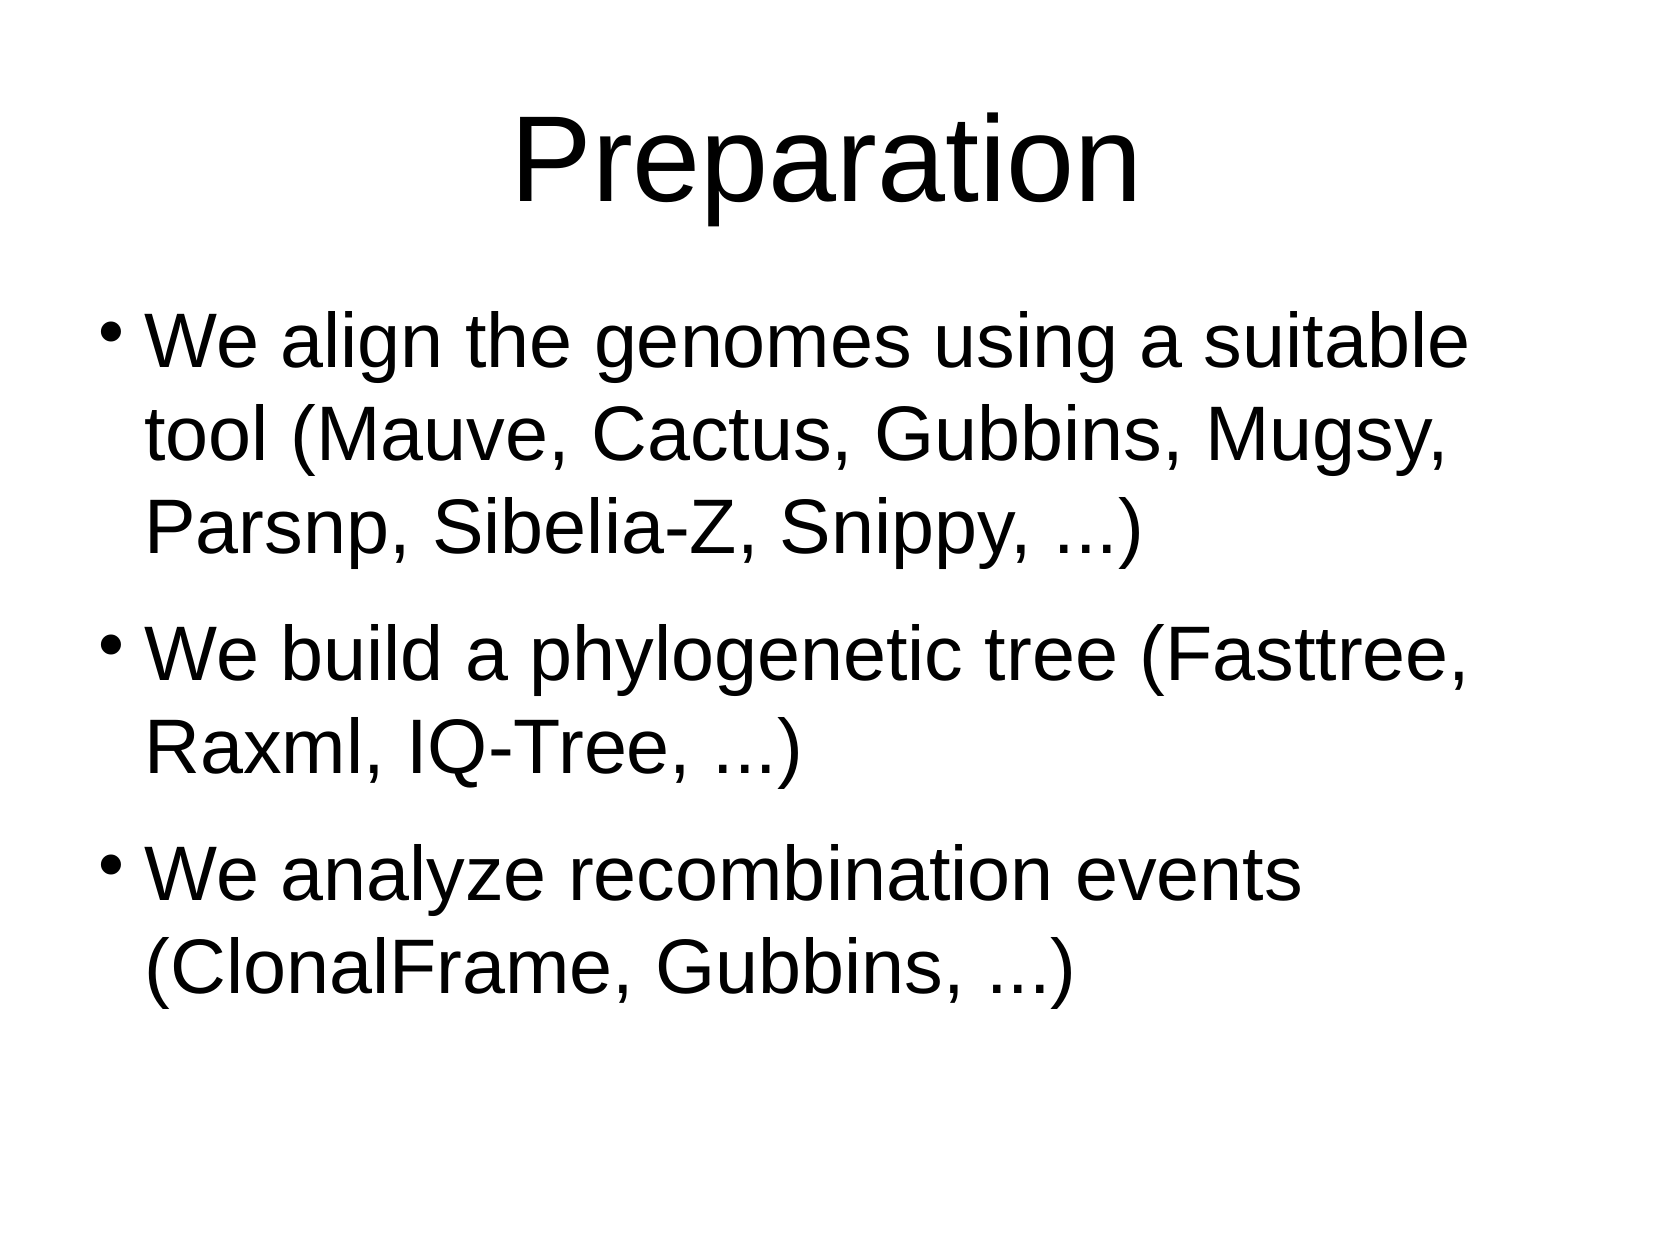

Preparation
We align the genomes using a suitable tool (Mauve, Cactus, Gubbins, Mugsy, Parsnp, Sibelia-Z, Snippy, ...)
We build a phylogenetic tree (Fasttree, Raxml, IQ-Tree, ...)
We analyze recombination events (ClonalFrame, Gubbins, ...)